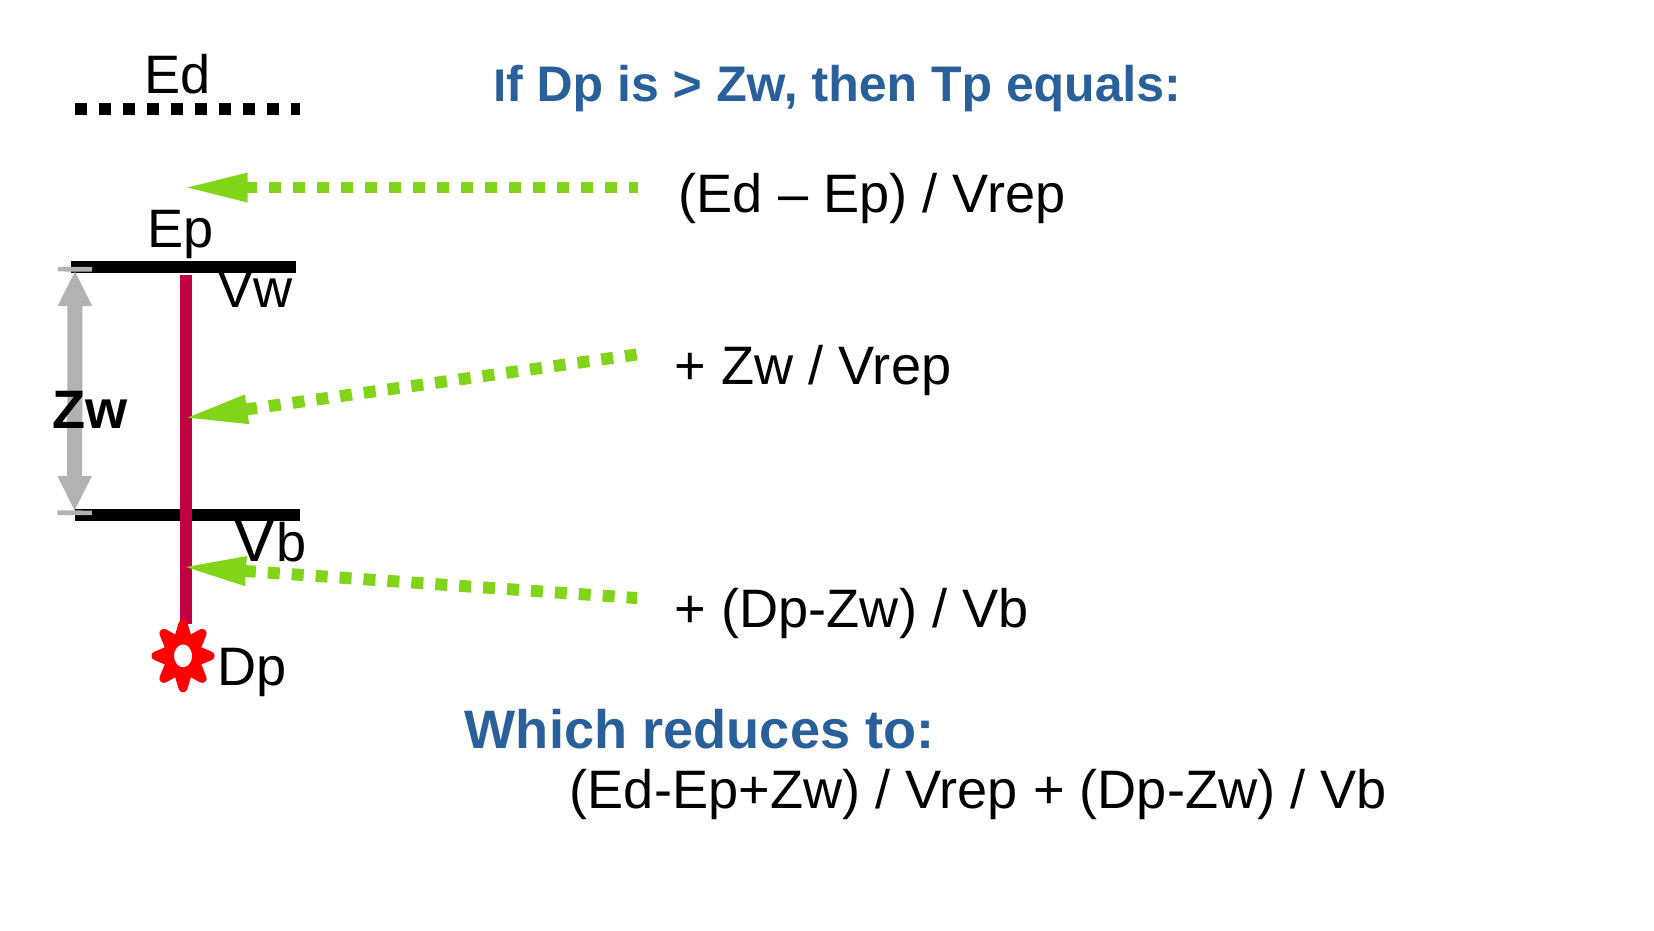

If Dp is > Zw, then Tp equals:
 (Ed – Ep) / Vrep
 + Zw / Vrep
 + (Dp-Zw) / Vb
 Which reduces to: (Ed-Ep+Zw) / Vrep + (Dp-Zw) / Vb
 Ed
 Ep
 Vw
Zw
 Vb
 Dp